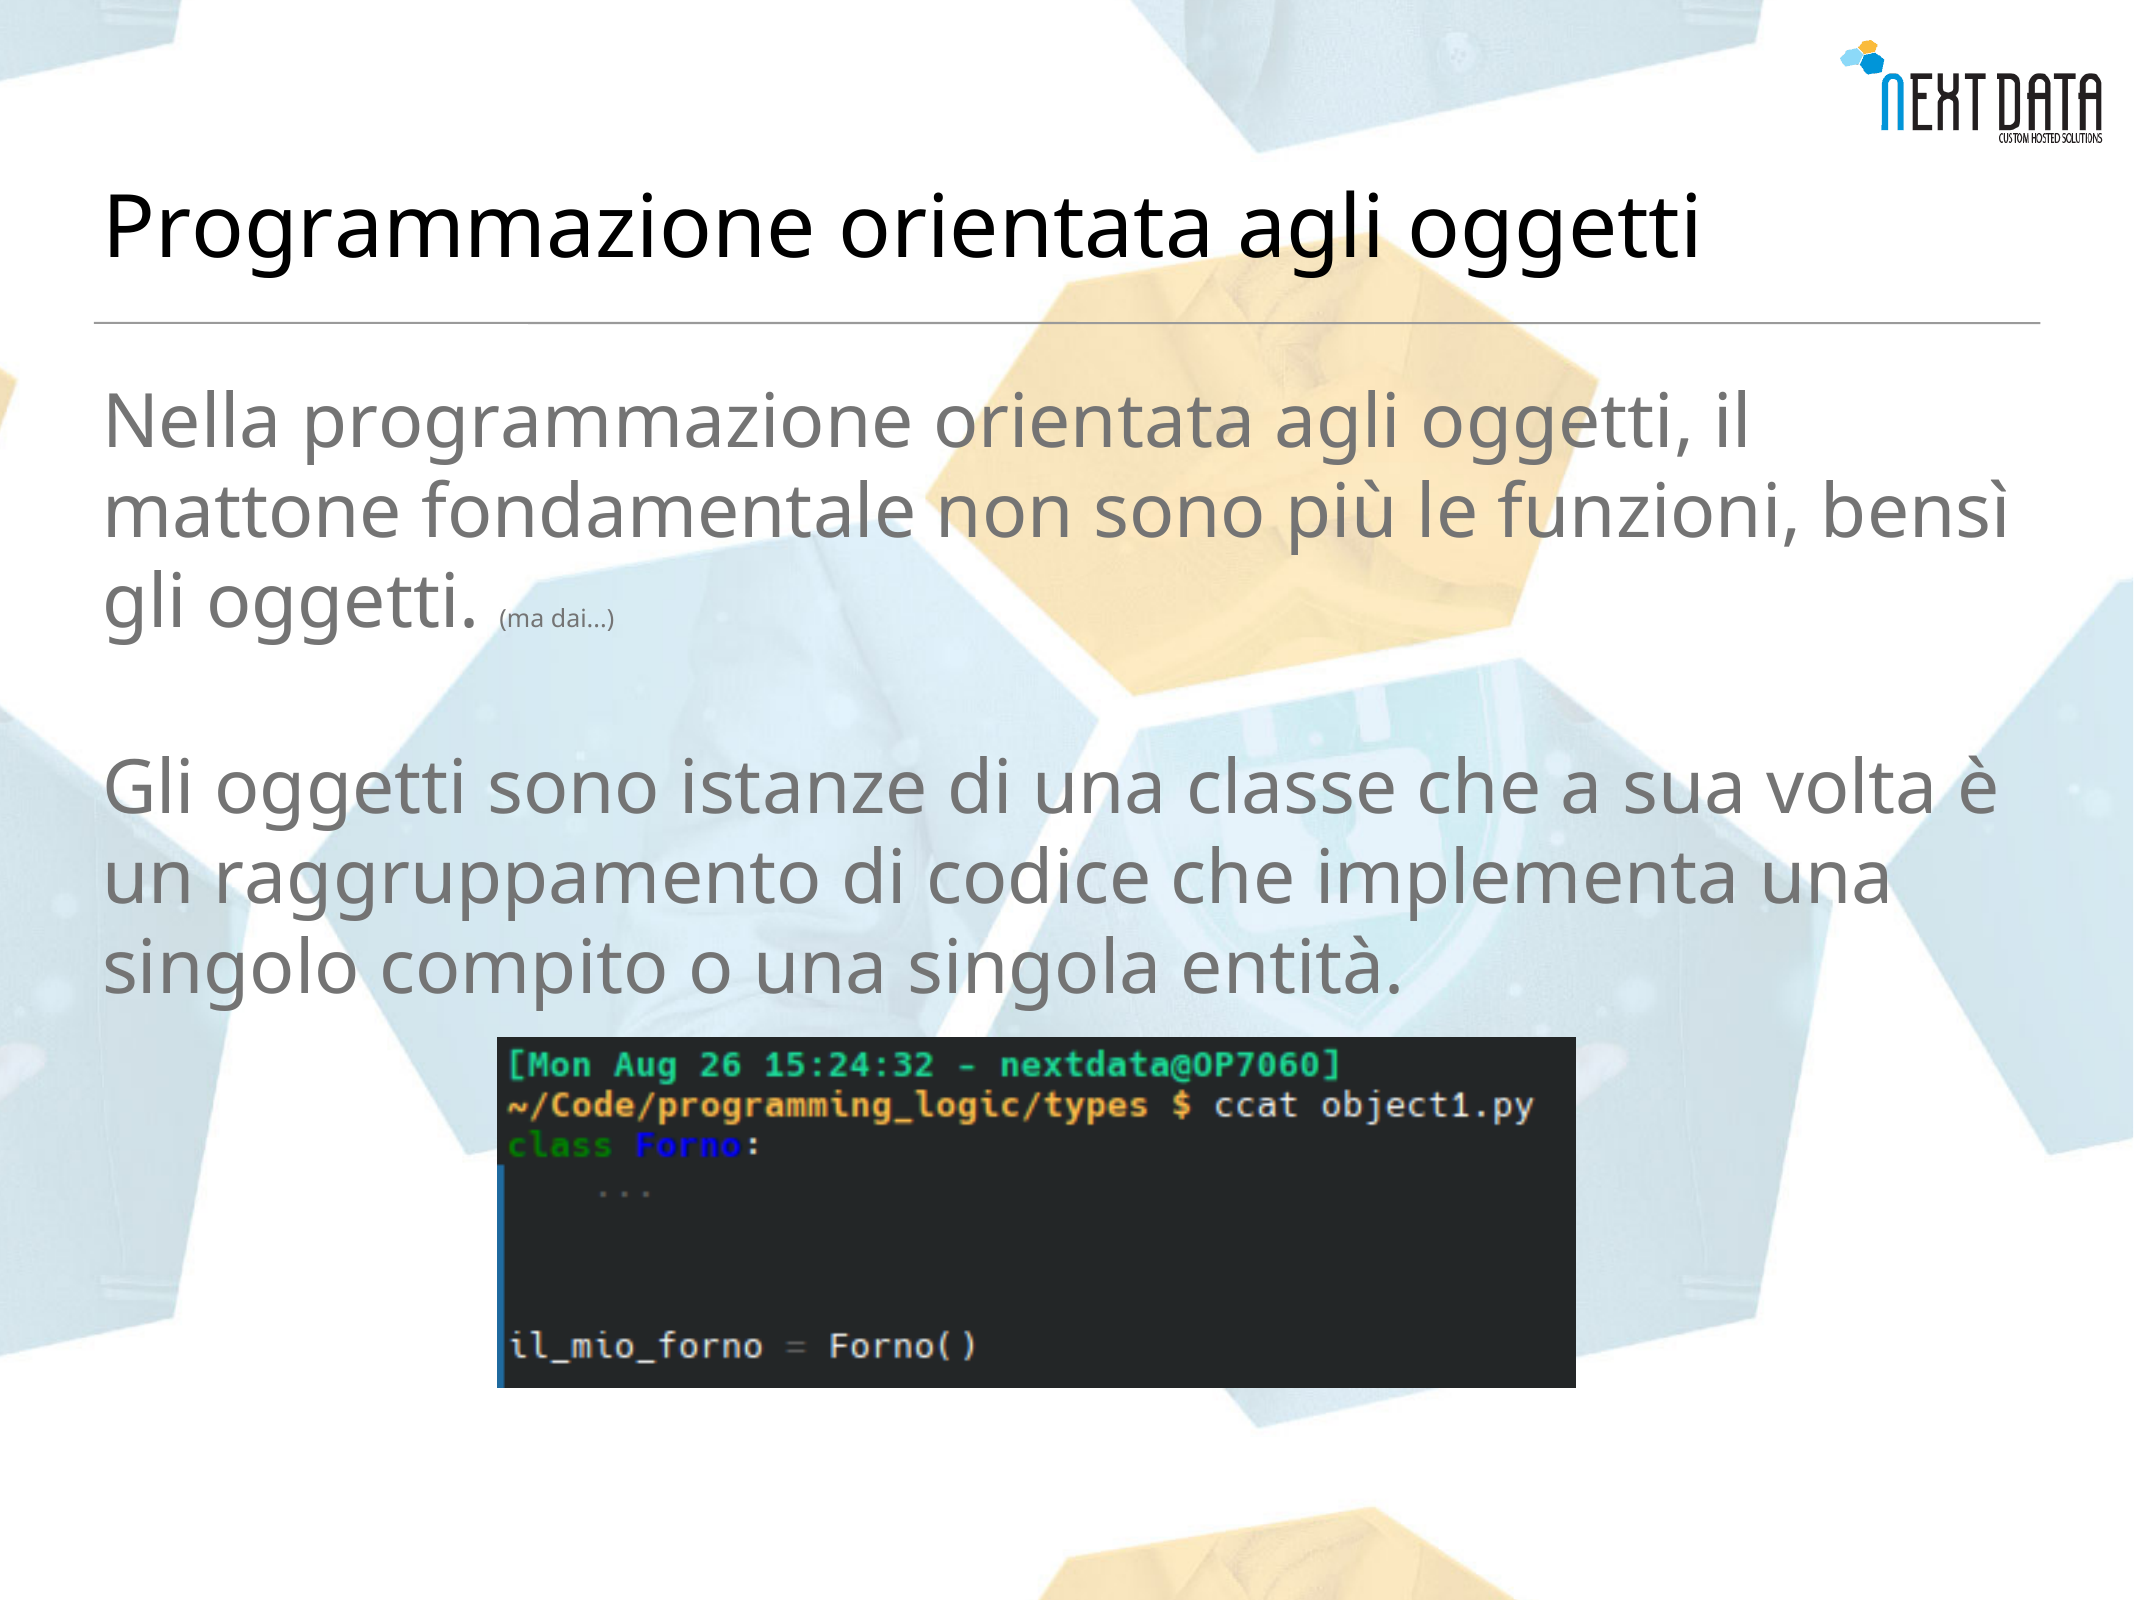

Programmazione orientata agli oggetti
Nella programmazione orientata agli oggetti, il mattone fondamentale non sono più le funzioni, bensì gli oggetti. (ma dai...)
Gli oggetti sono istanze di una classe che a sua volta è un raggruppamento di codice che implementa una singolo compito o una singola entità.